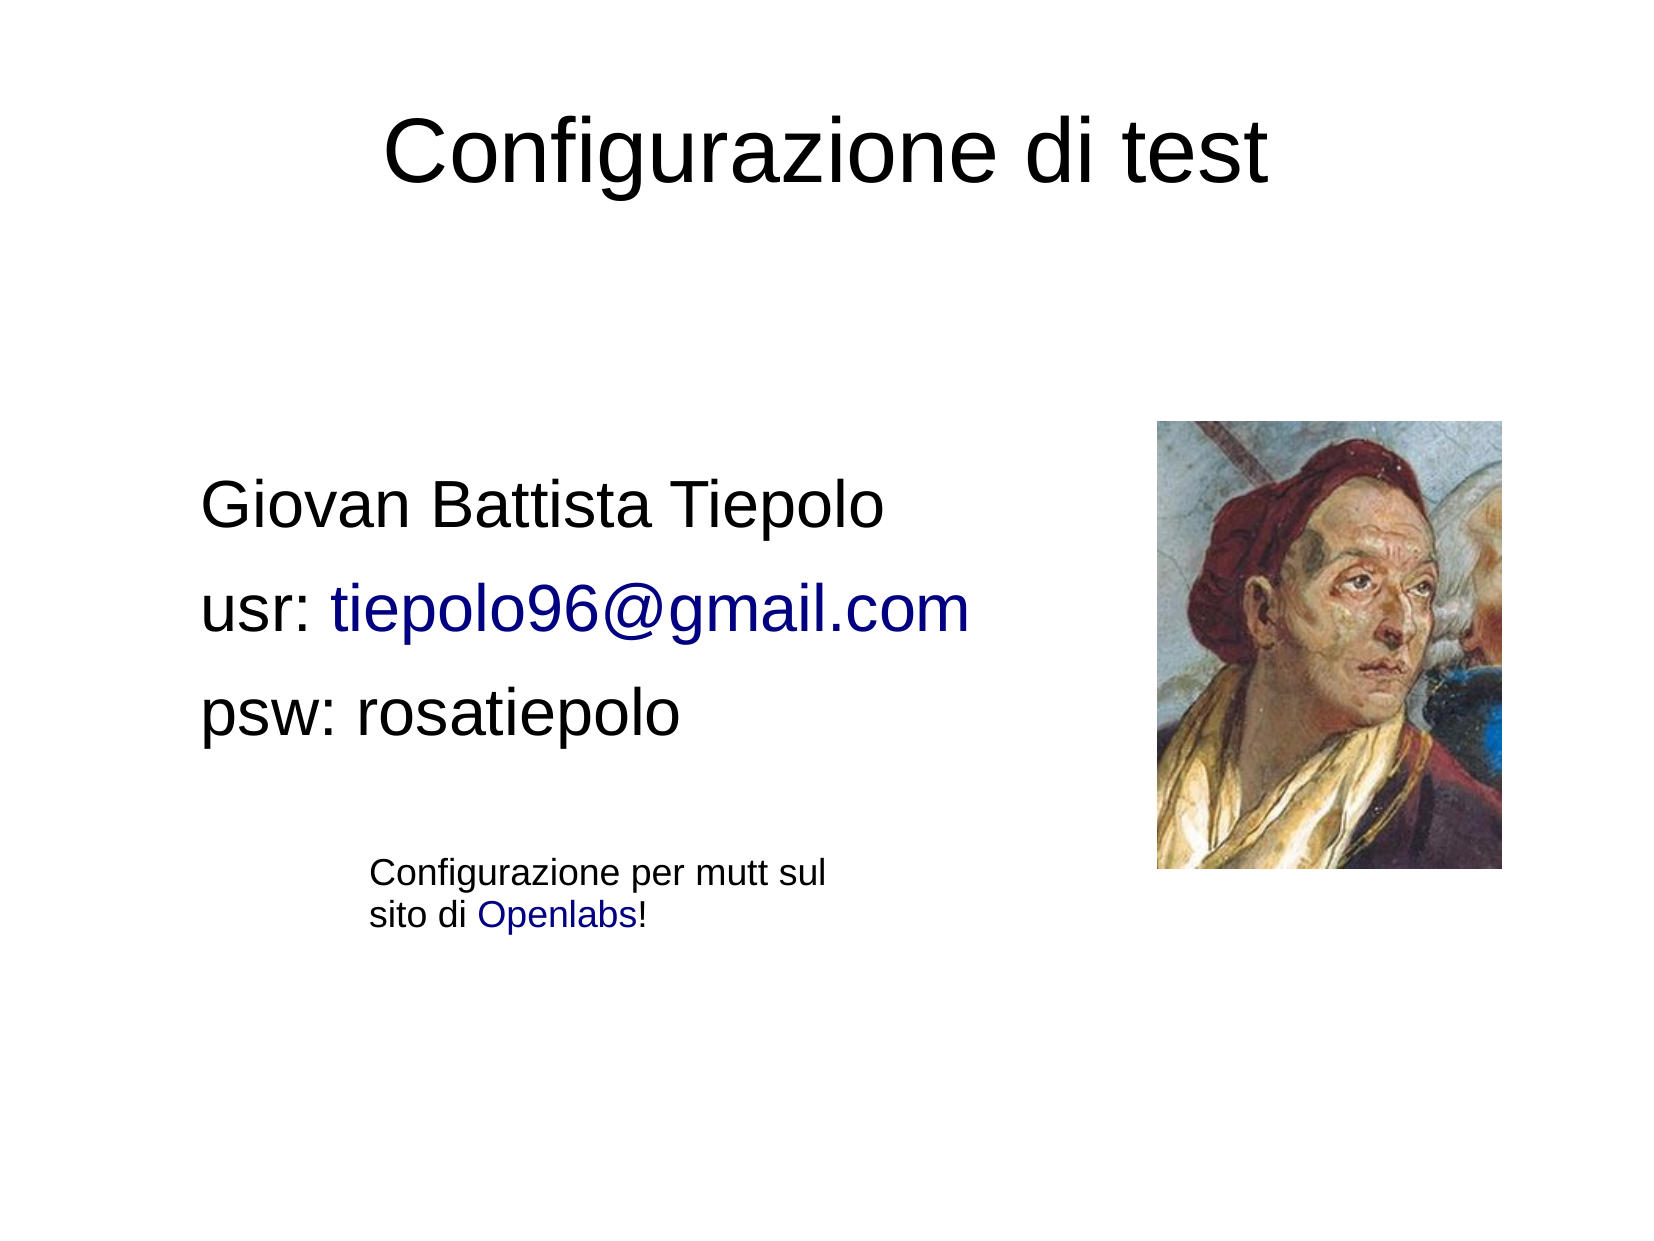

# Configurazione di test
Giovan Battista Tiepolo
usr: tiepolo96@gmail.com
psw: rosatiepolo
Configurazione per mutt sul sito di Openlabs!